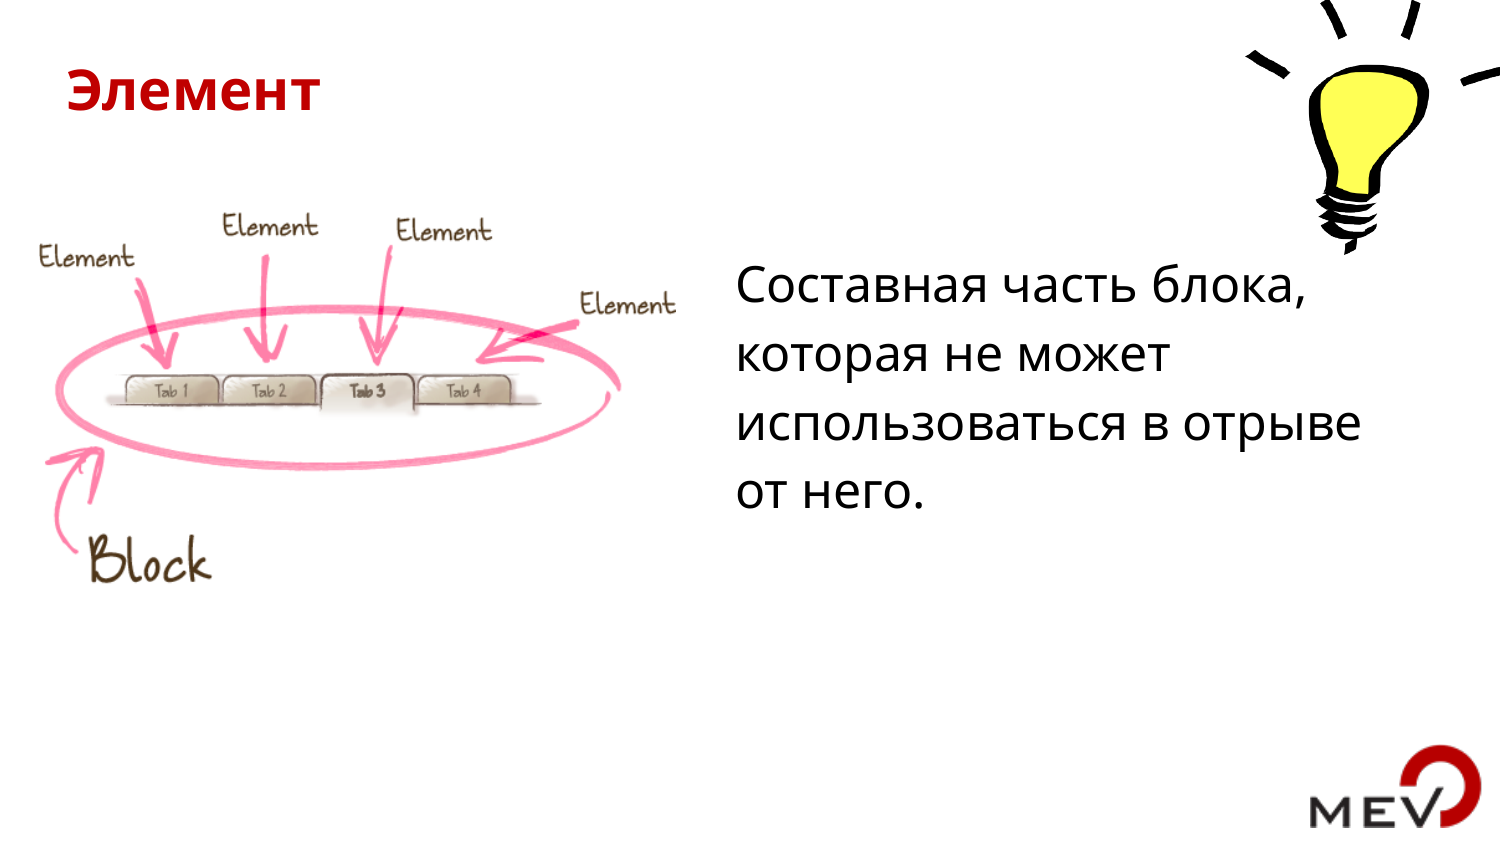

# Элемент
Составная часть блока, которая не может использоваться в отрыве от него.